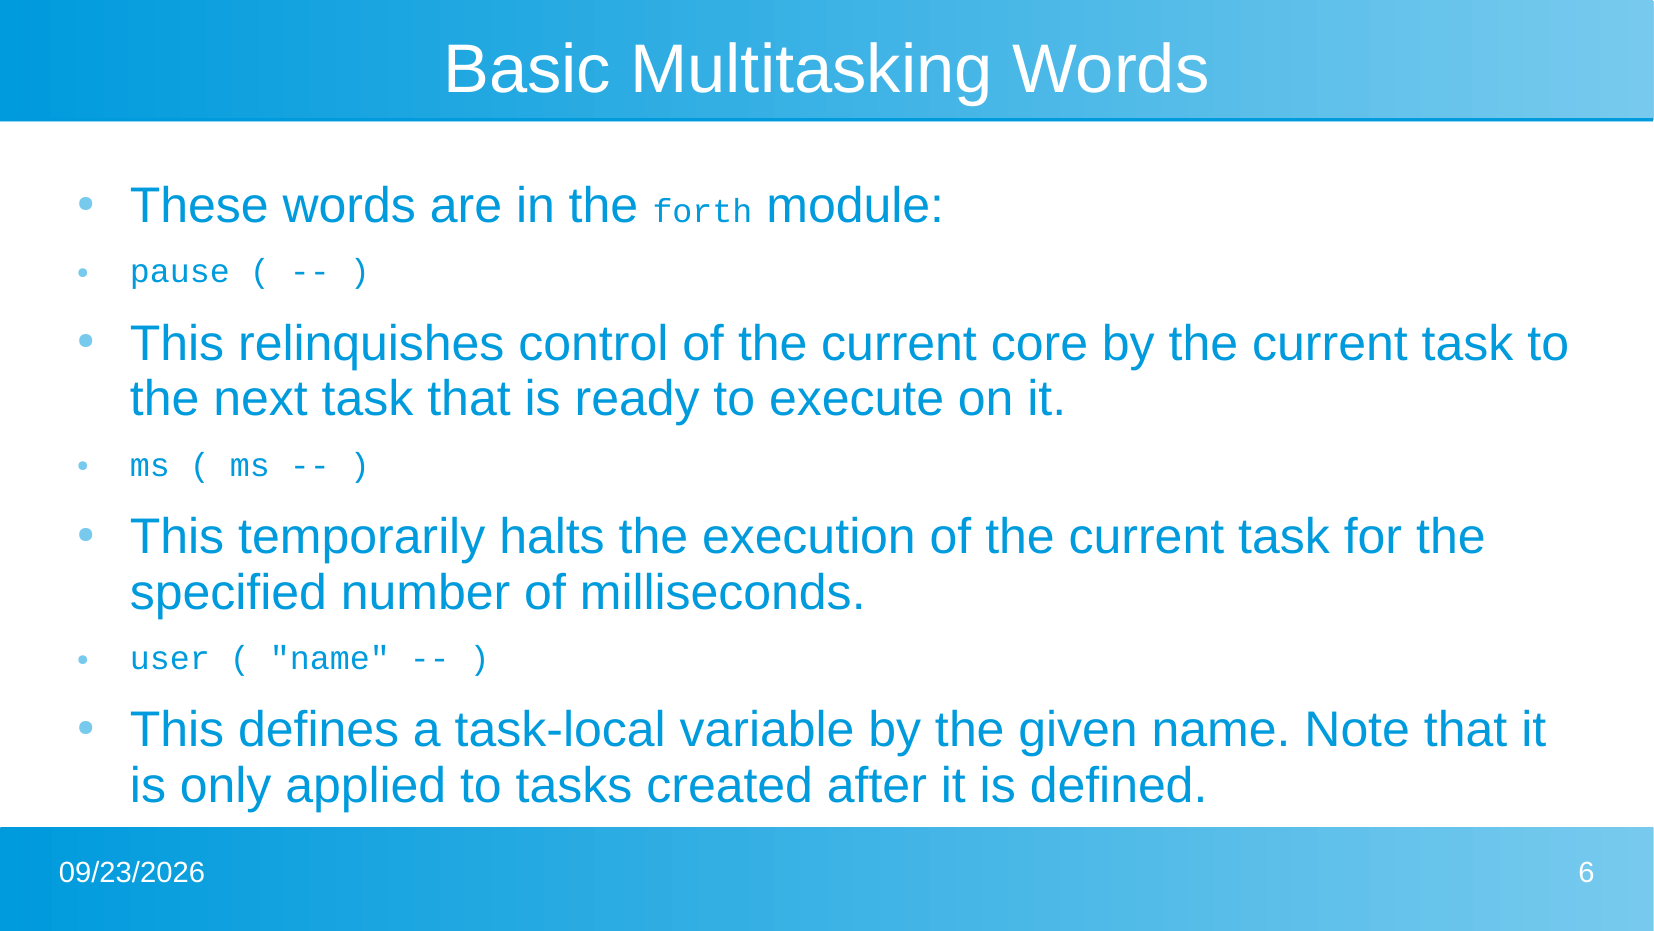

# Basic Multitasking Words
These words are in the forth module:
pause ( -- )
This relinquishes control of the current core by the current task to the next task that is ready to execute on it.
ms ( ms -- )
This temporarily halts the execution of the current task for the specified number of milliseconds.
user ( "name" -- )
This defines a task-local variable by the given name. Note that it is only applied to tasks created after it is defined.
6